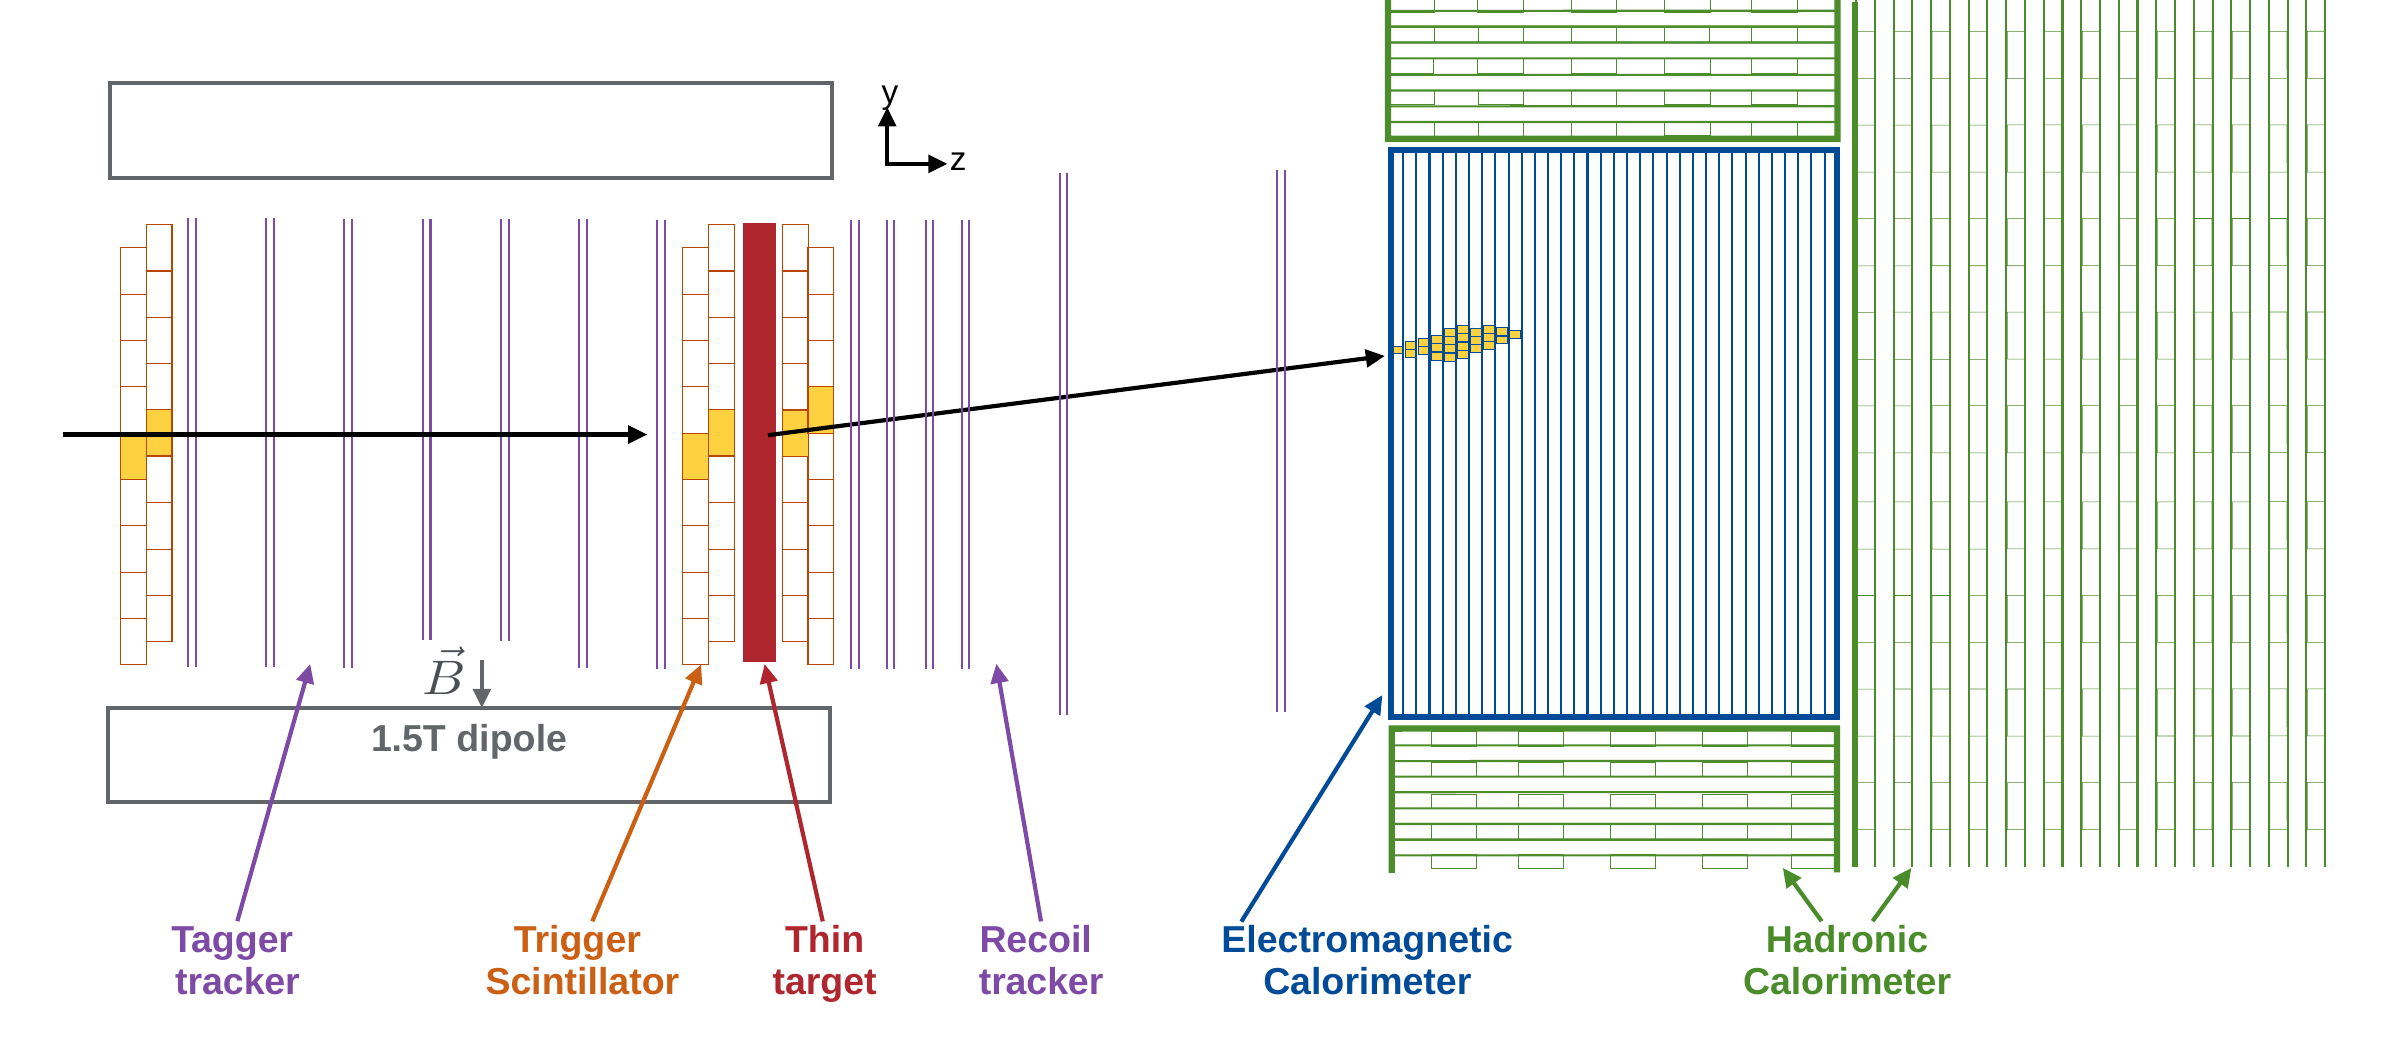

y
z
1.5T dipole
Tagger
tracker
Trigger
Scintillator
Thin
target
Recoil
tracker
Electromagnetic
Calorimeter
Hadronic Calorimeter